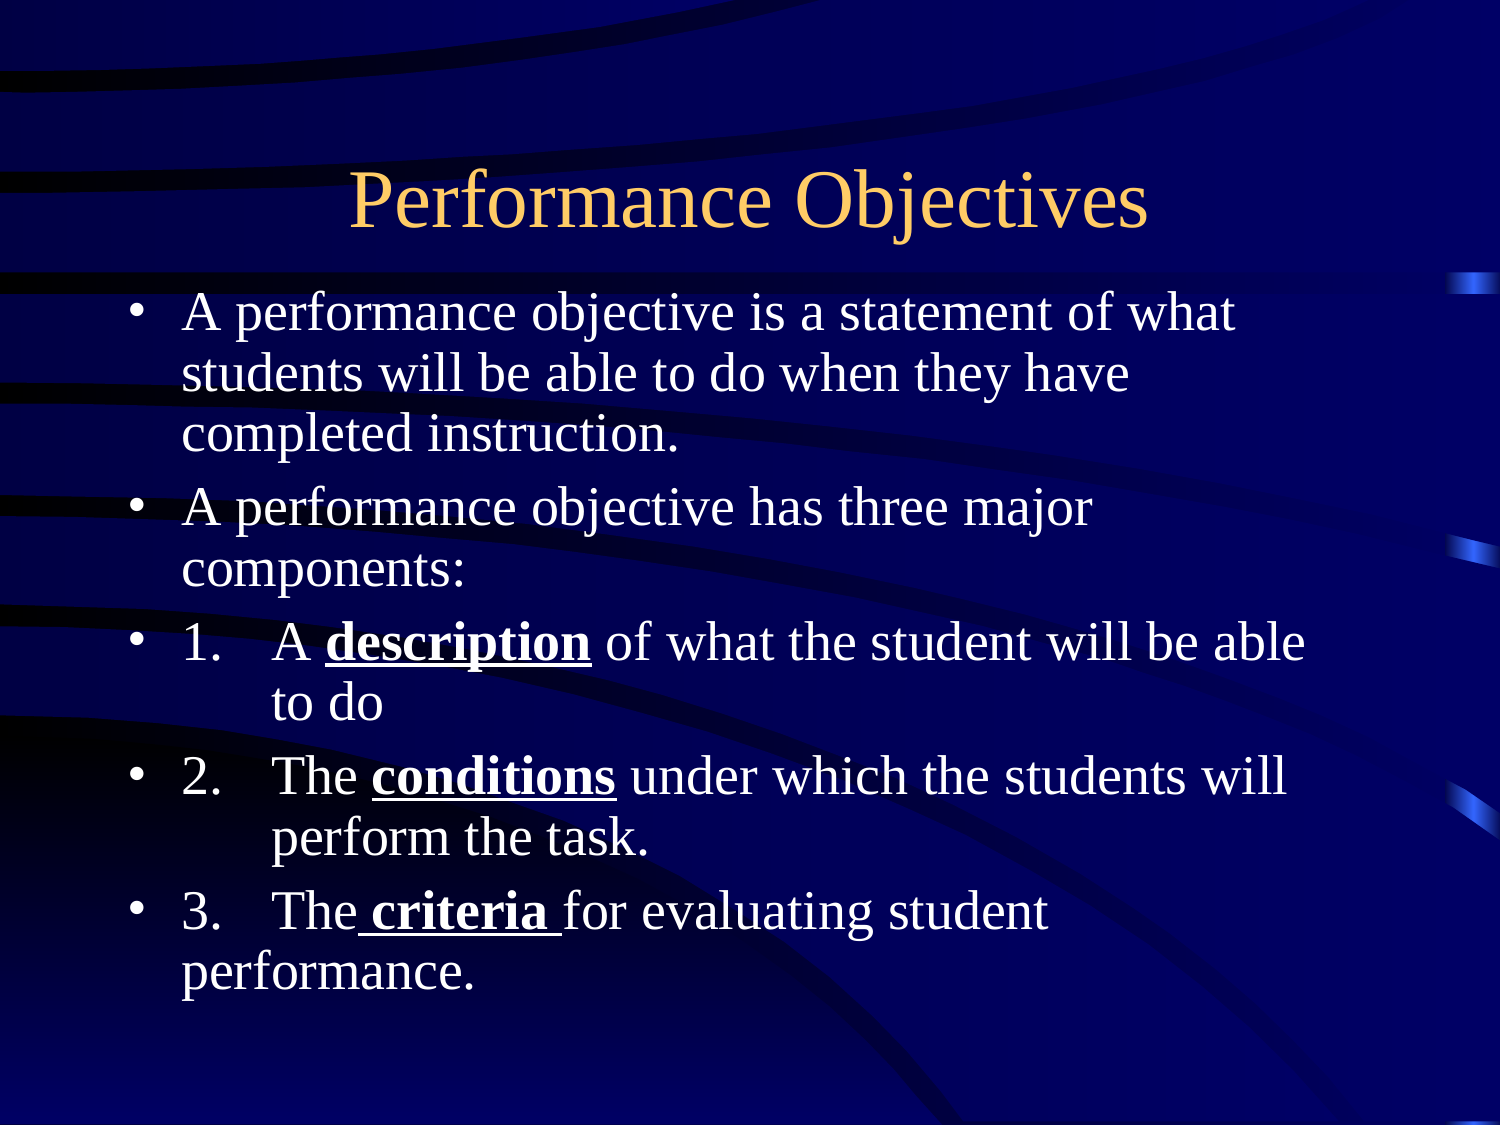

# Performance Objectives
A performance objective is a statement of what students will be able to do when they have completed instruction.
A performance objective has three major components:
1.	A description of what the student will be able 	to do
2.	The conditions under which the students will 	perform the task.
3.	The criteria for evaluating student 			performance.